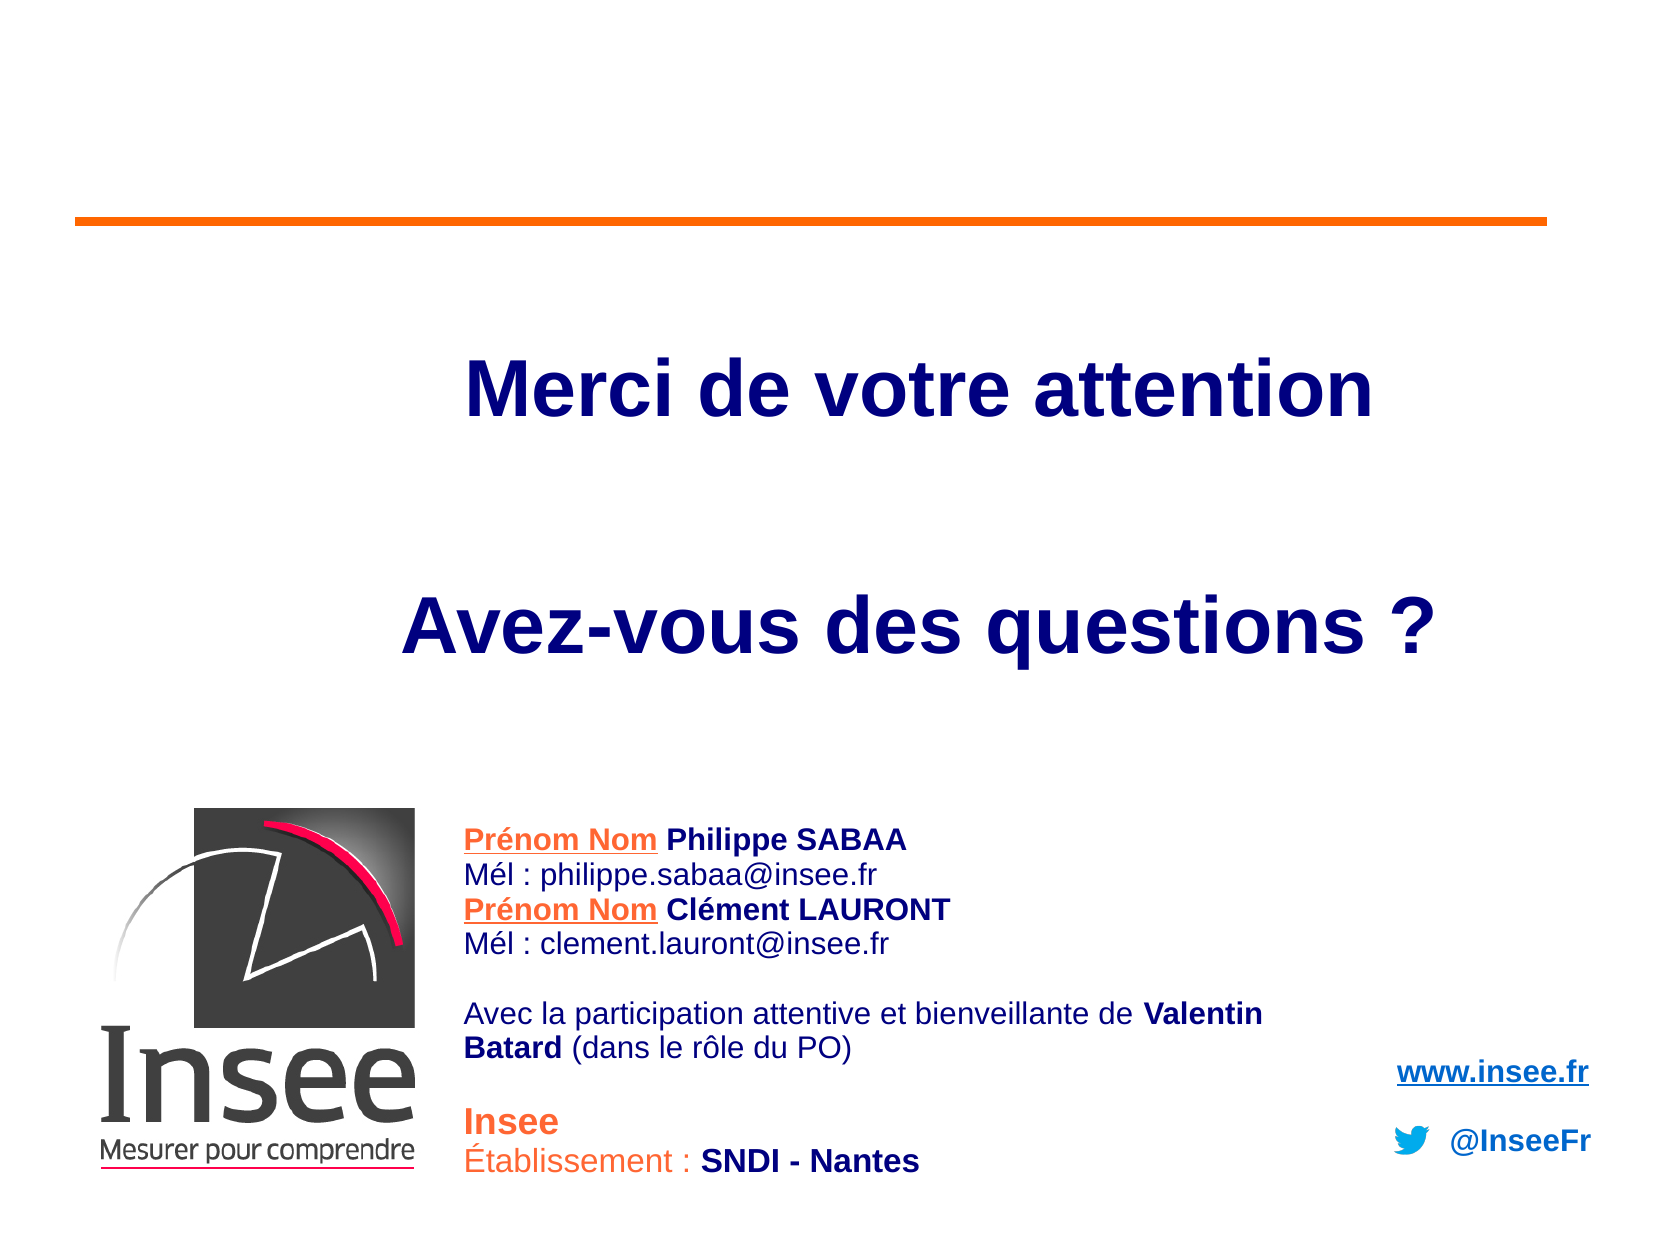

#
Merci de votre attention
Avez-vous des questions ?
Prénom Nom Philippe SABAA
Mél : philippe.sabaa@insee.fr
Prénom Nom Clément LAURONT
Mél : clement.lauront@insee.fr
Avec la participation attentive et bienveillante de Valentin Batard (dans le rôle du PO)
Insee
Établissement : SNDI - Nantes